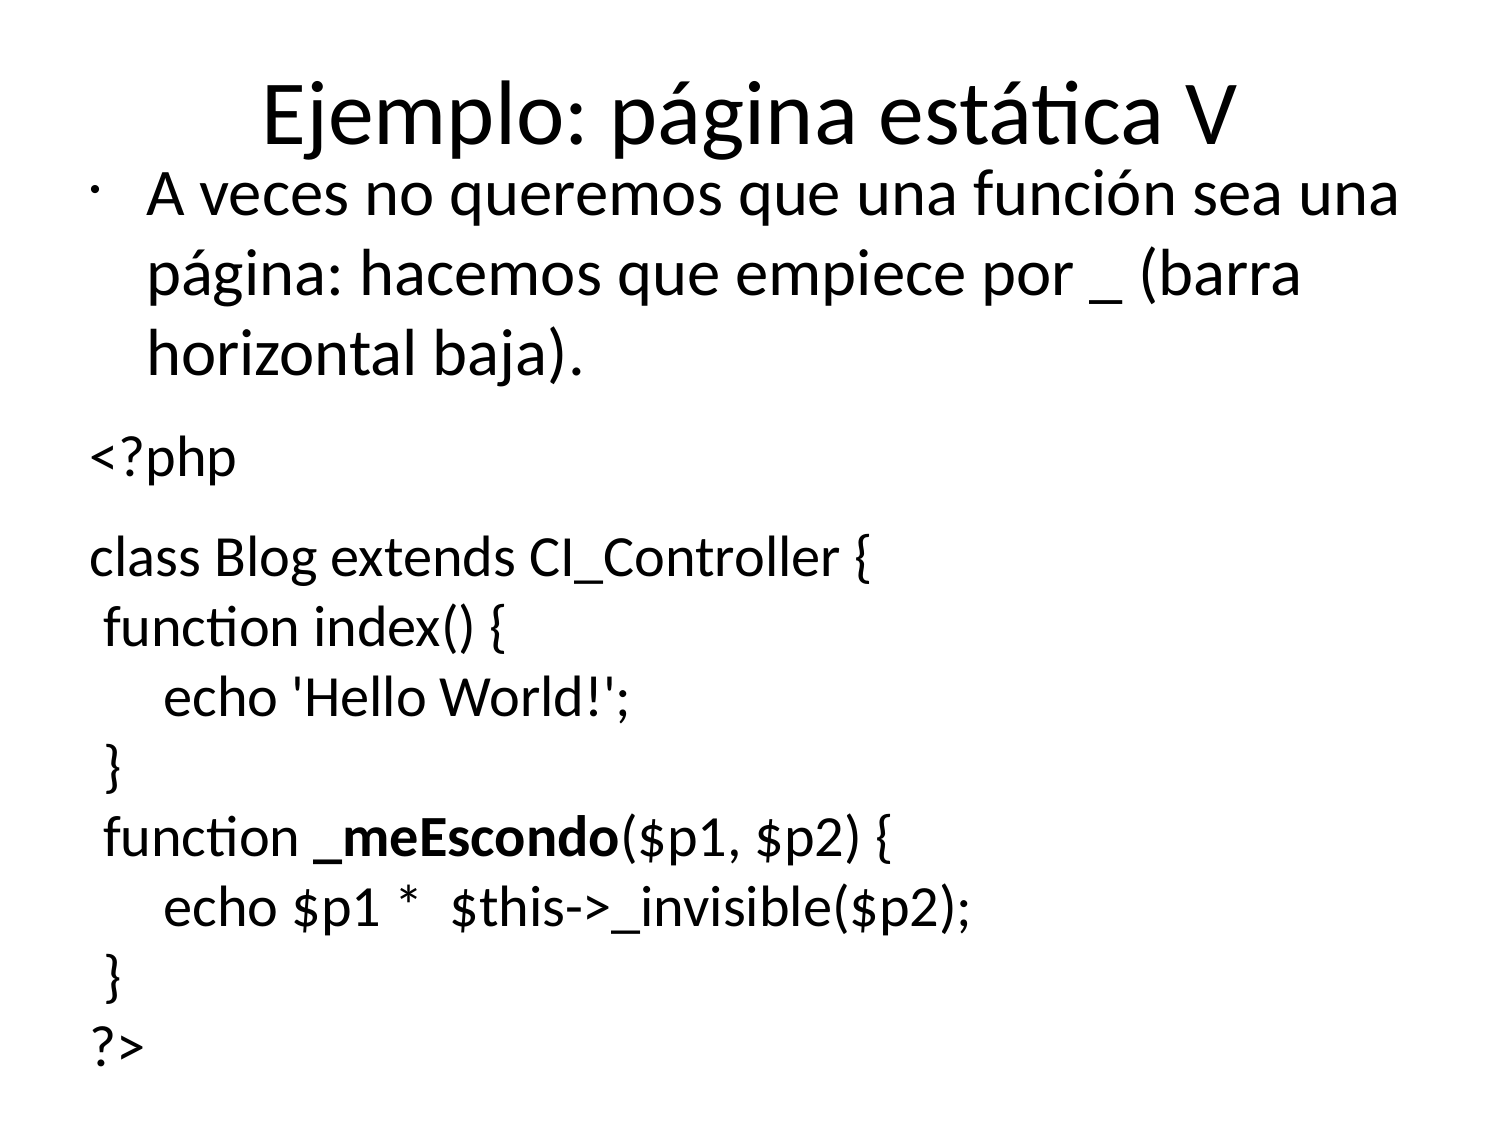

# Ejemplo: página estática V
A veces no queremos que una función sea una página: hacemos que empiece por _ (barra horizontal baja).
<?php
class Blog extends CI_Controller {
 function index() {
 	echo 'Hello World!';
 }
 function _meEscondo($p1, $p2) {
 	echo $p1 * $this->_invisible($p2);
 }
?>